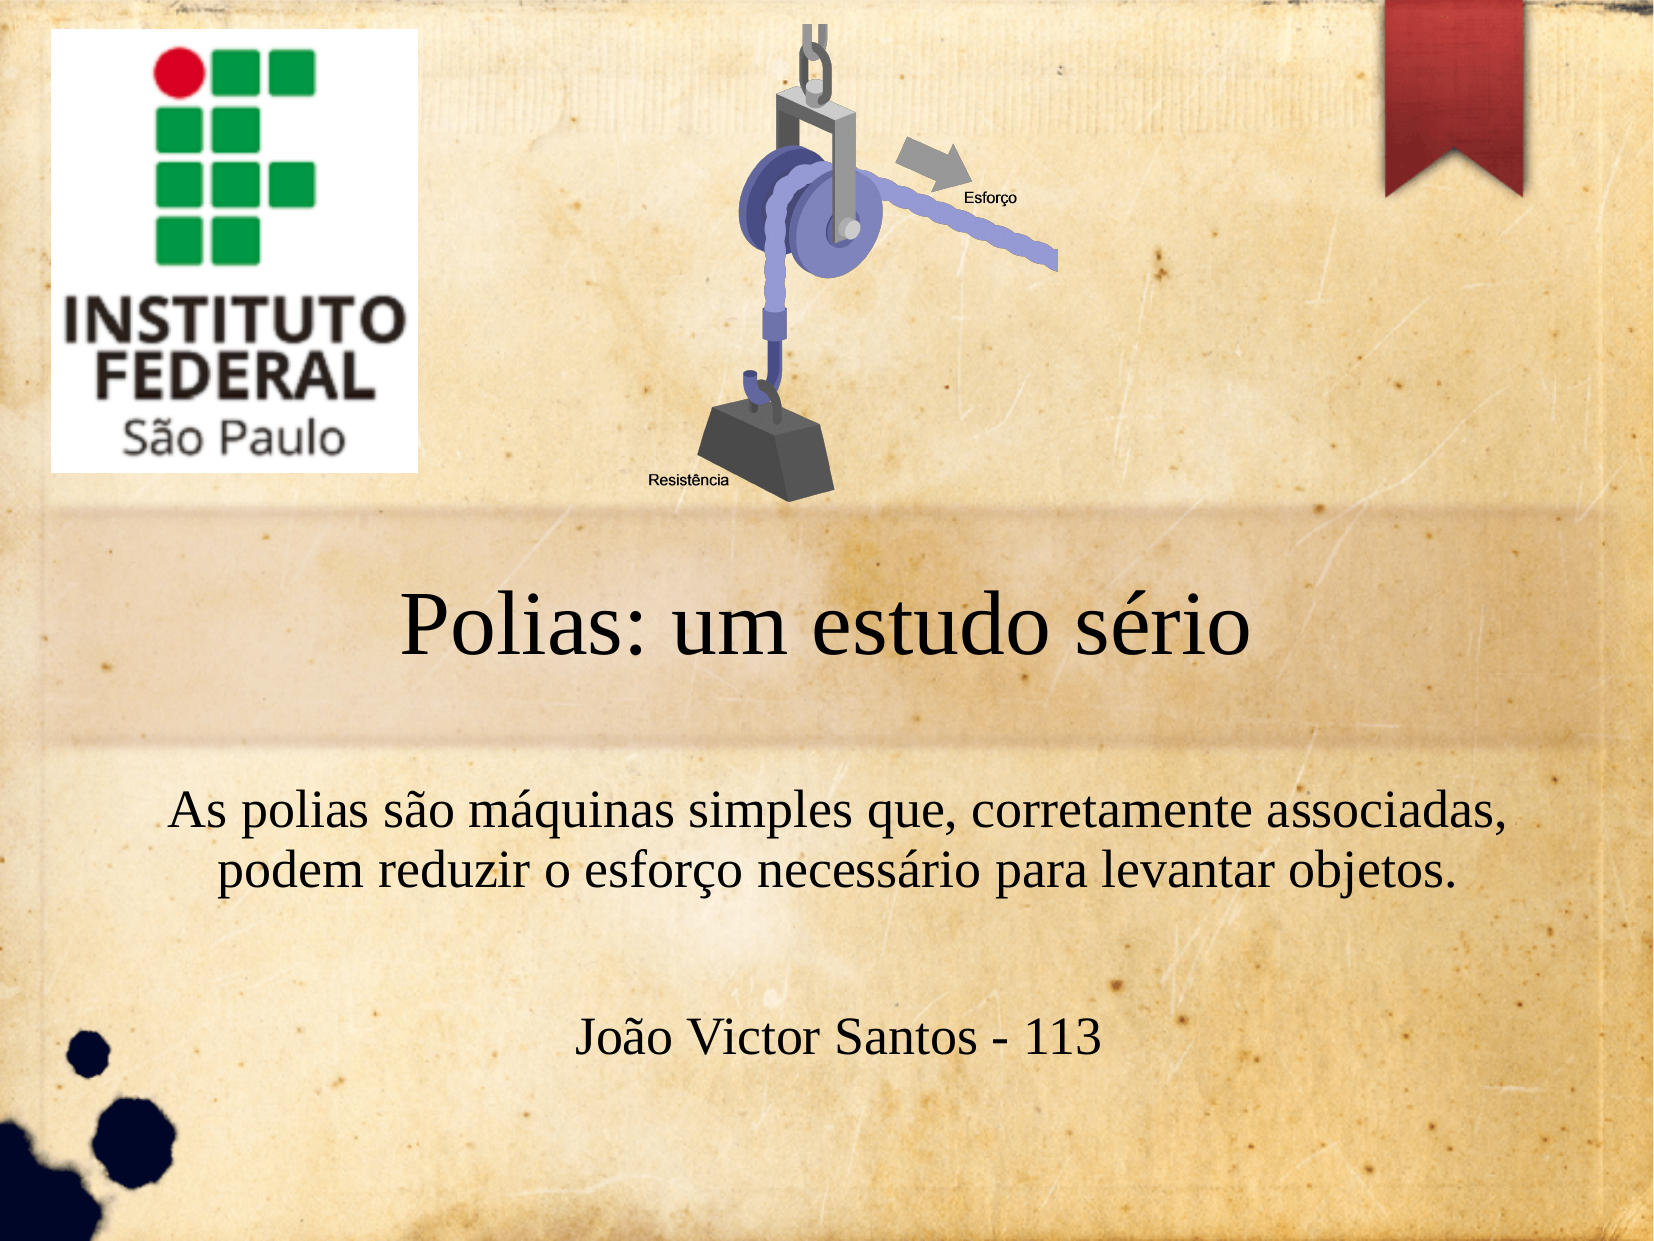

# Polias: um estudo sério
As polias são máquinas simples que, corretamente associadas, podem reduzir o esforço necessário para levantar objetos.
João Victor Santos - 113